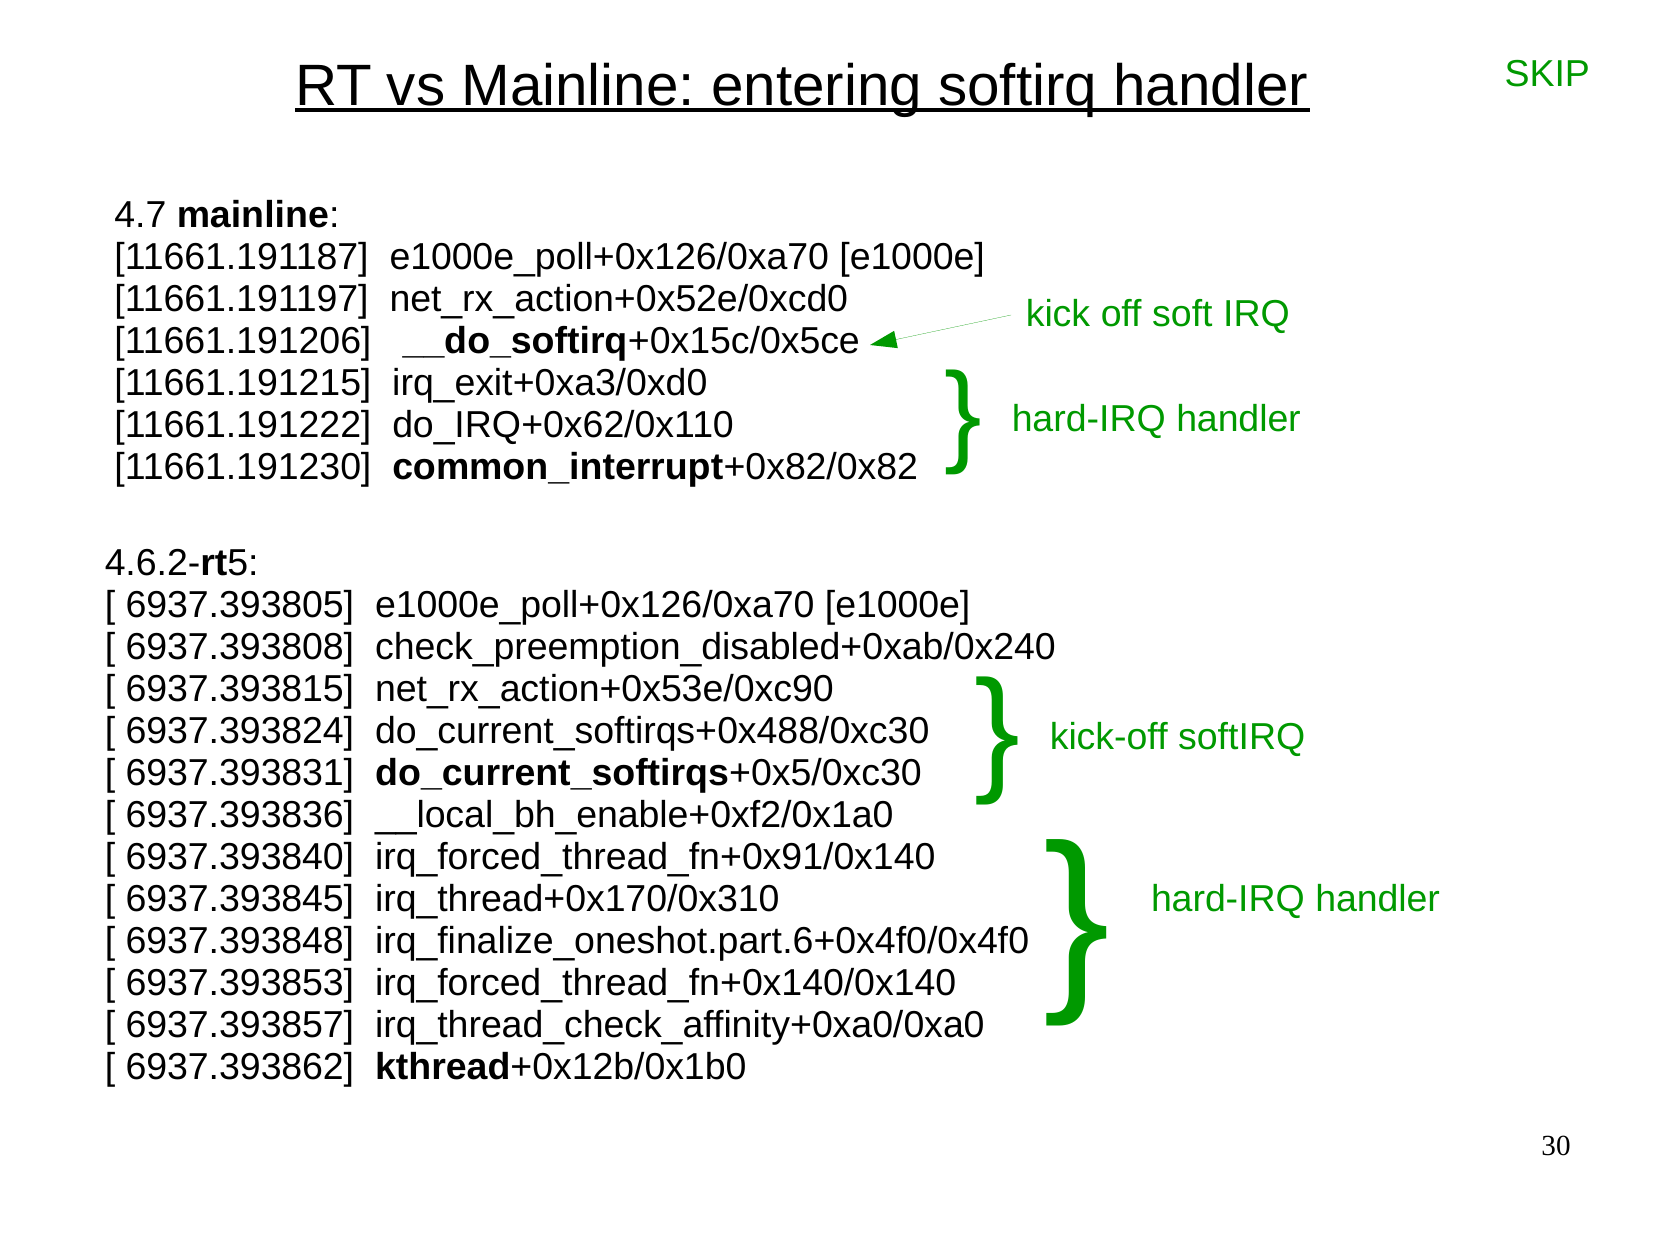

RT vs Mainline: entering softirq handler
SKIP
4.7 mainline:
[11661.191187] e1000e_poll+0x126/0xa70 [e1000e]
[11661.191197] net_rx_action+0x52e/0xcd0
[11661.191206] __do_softirq+0x15c/0x5ce
[11661.191215] irq_exit+0xa3/0xd0
[11661.191222] do_IRQ+0x62/0x110
[11661.191230] common_interrupt+0x82/0x82
kick off soft IRQ
}
hard-IRQ handler
4.6.2-rt5:
[ 6937.393805] e1000e_poll+0x126/0xa70 [e1000e]
[ 6937.393808] check_preemption_disabled+0xab/0x240
[ 6937.393815] net_rx_action+0x53e/0xc90
[ 6937.393824] do_current_softirqs+0x488/0xc30
[ 6937.393831] do_current_softirqs+0x5/0xc30
[ 6937.393836] __local_bh_enable+0xf2/0x1a0
[ 6937.393840] irq_forced_thread_fn+0x91/0x140
[ 6937.393845] irq_thread+0x170/0x310
[ 6937.393848] irq_finalize_oneshot.part.6+0x4f0/0x4f0
[ 6937.393853] irq_forced_thread_fn+0x140/0x140
[ 6937.393857] irq_thread_check_affinity+0xa0/0xa0
[ 6937.393862] kthread+0x12b/0x1b0
}
kick-off softIRQ
}
hard-IRQ handler
30